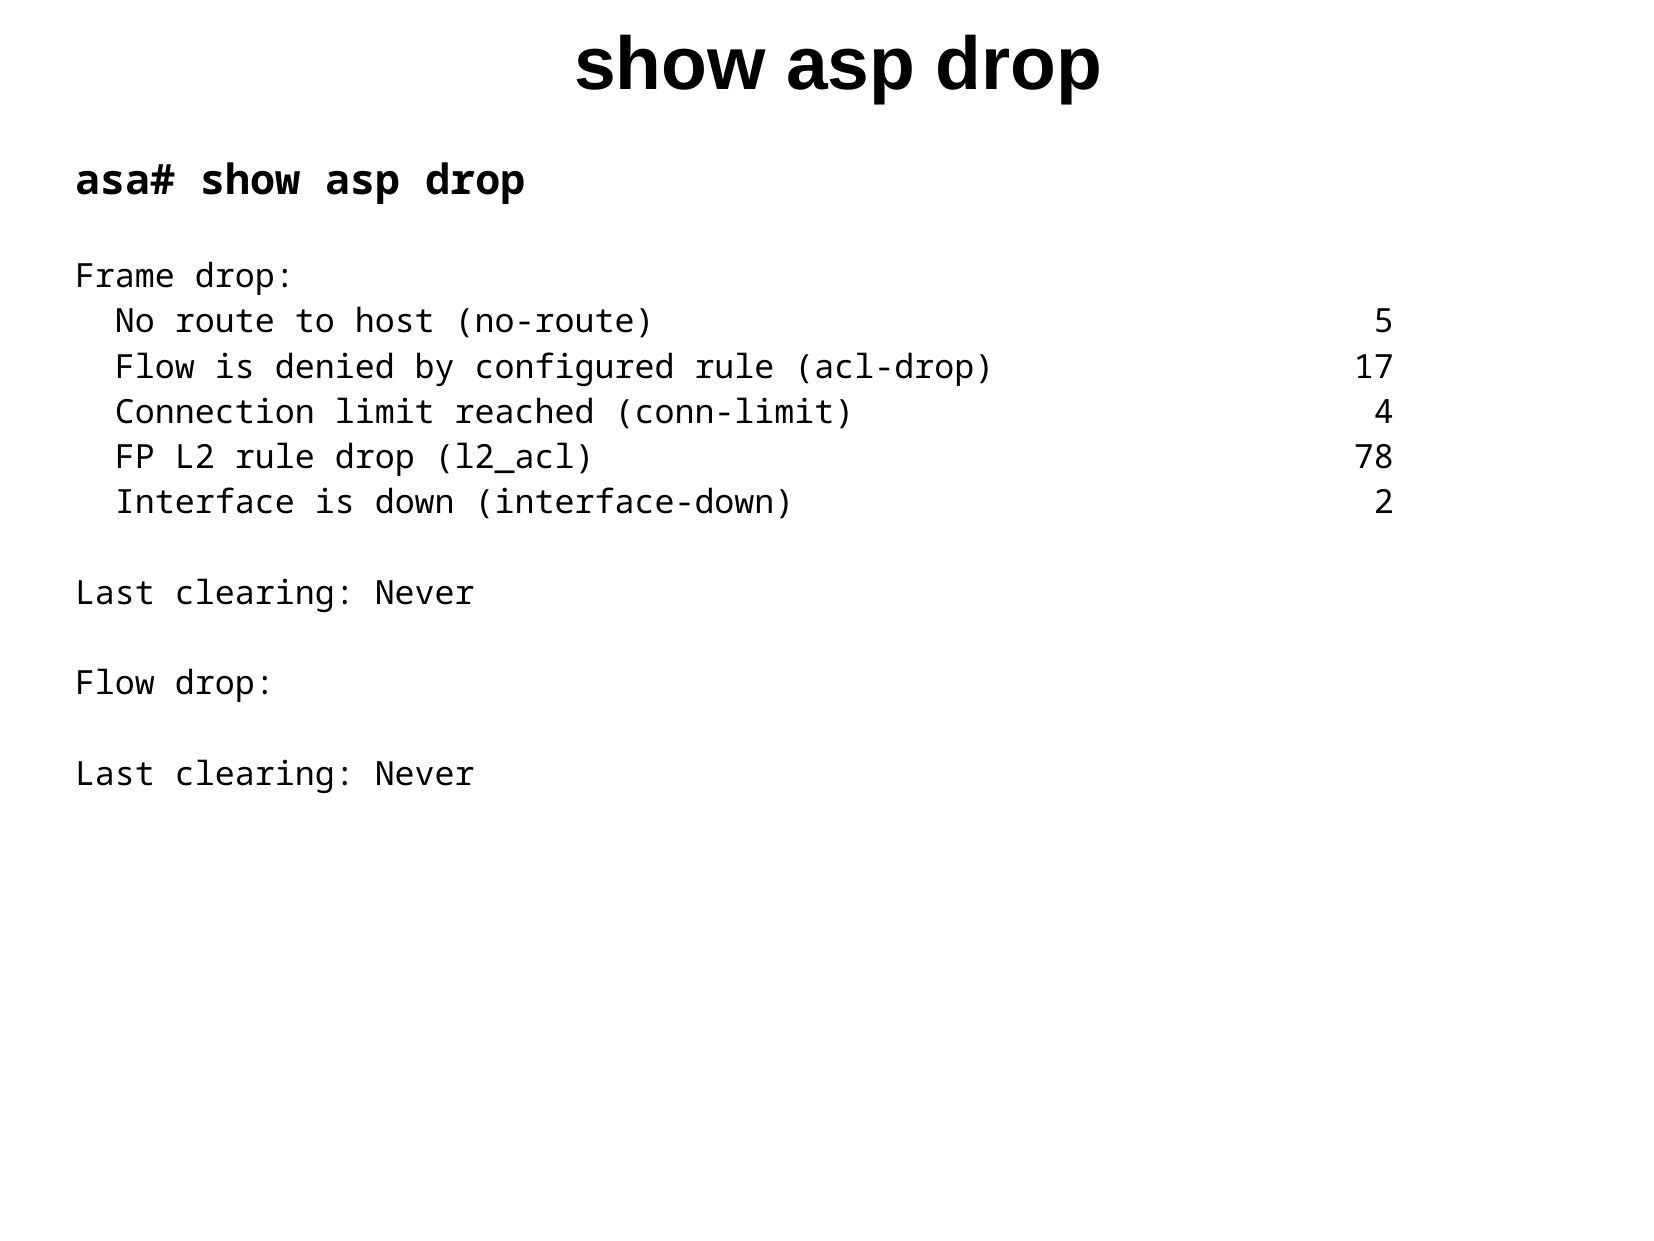

show asp drop
# asa# show asp drop
Frame drop:
 No route to host (no-route) 5
 Flow is denied by configured rule (acl-drop) 17
 Connection limit reached (conn-limit) 4
 FP L2 rule drop (l2_acl) 78
 Interface is down (interface-down) 2
Last clearing: Never
Flow drop:
Last clearing: Never